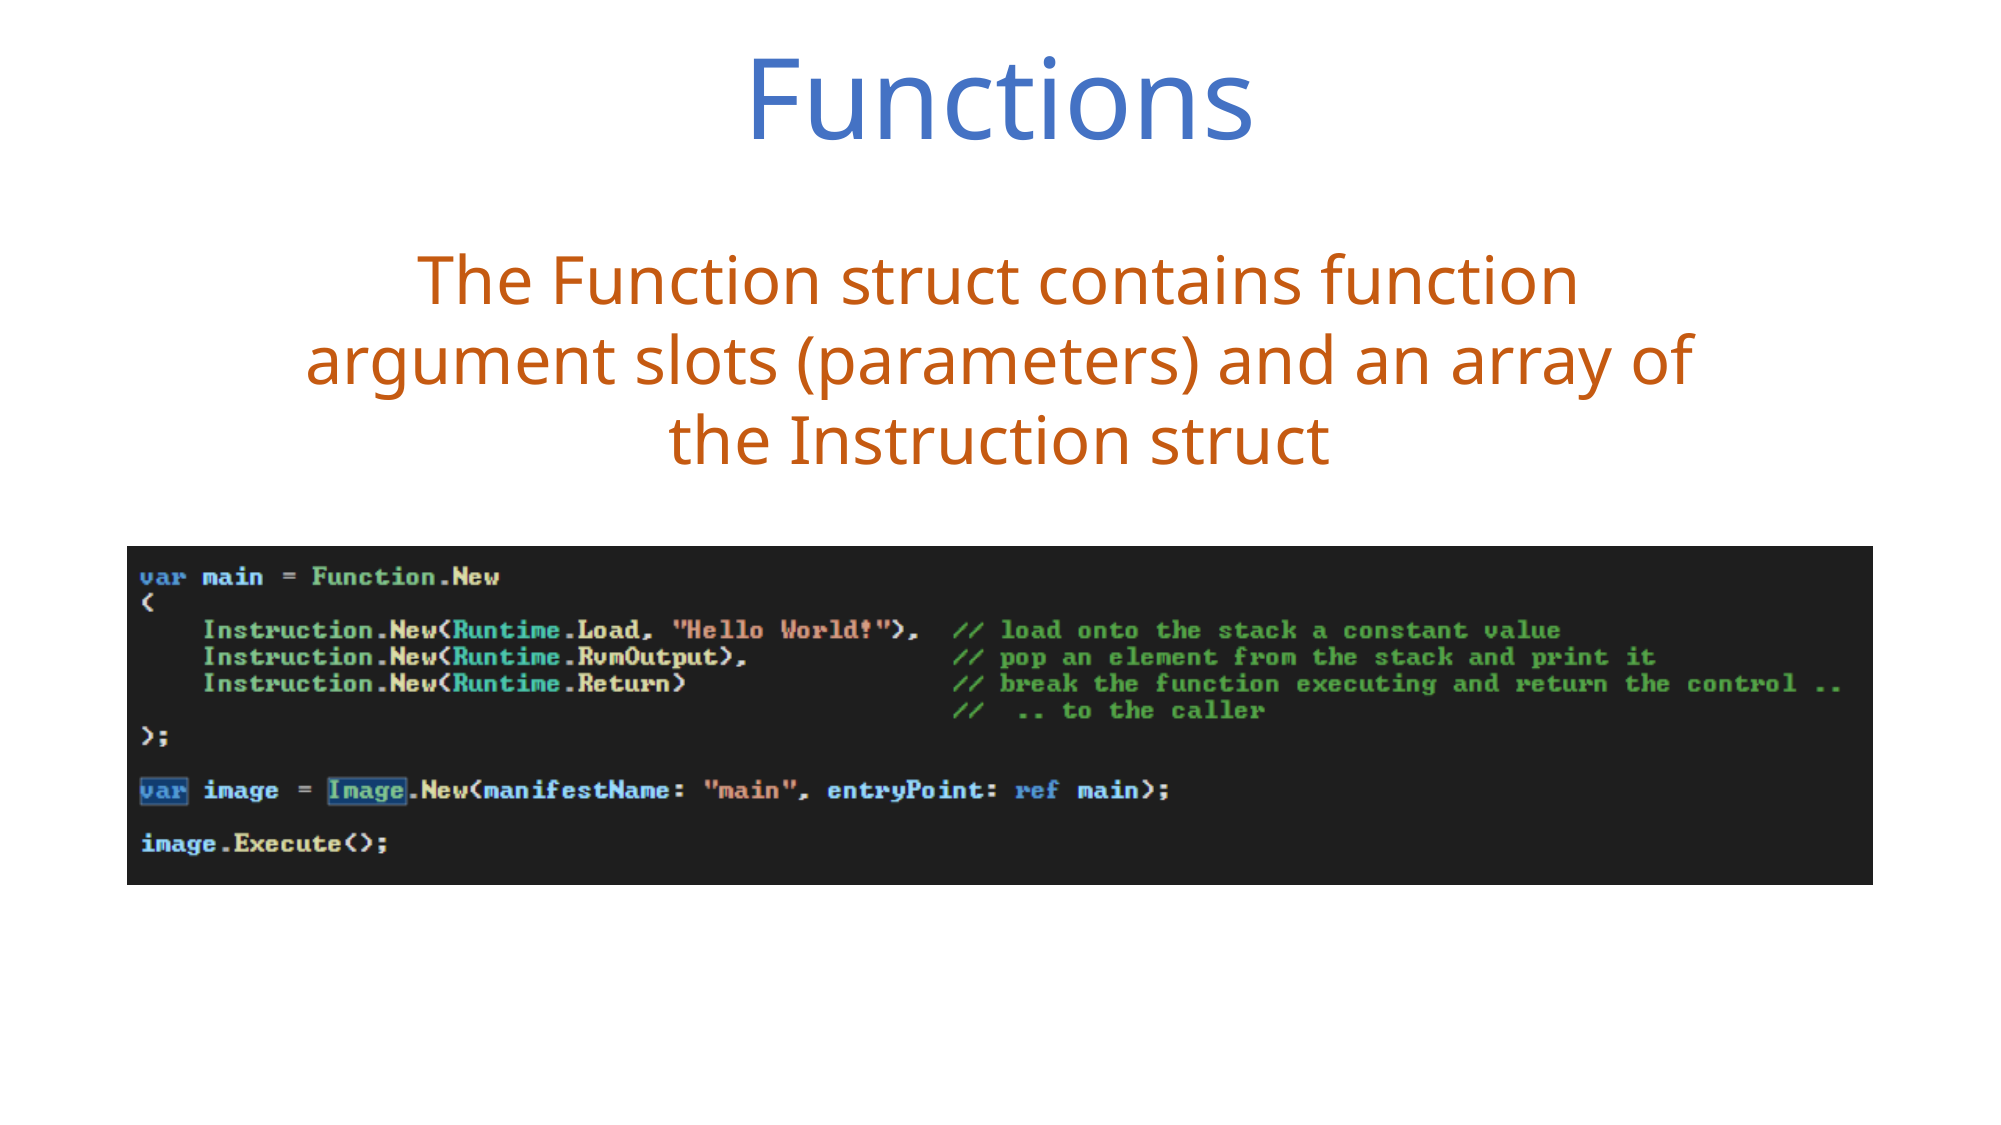

Functions
The Function struct contains function argument slots (parameters) and an array of the Instruction struct